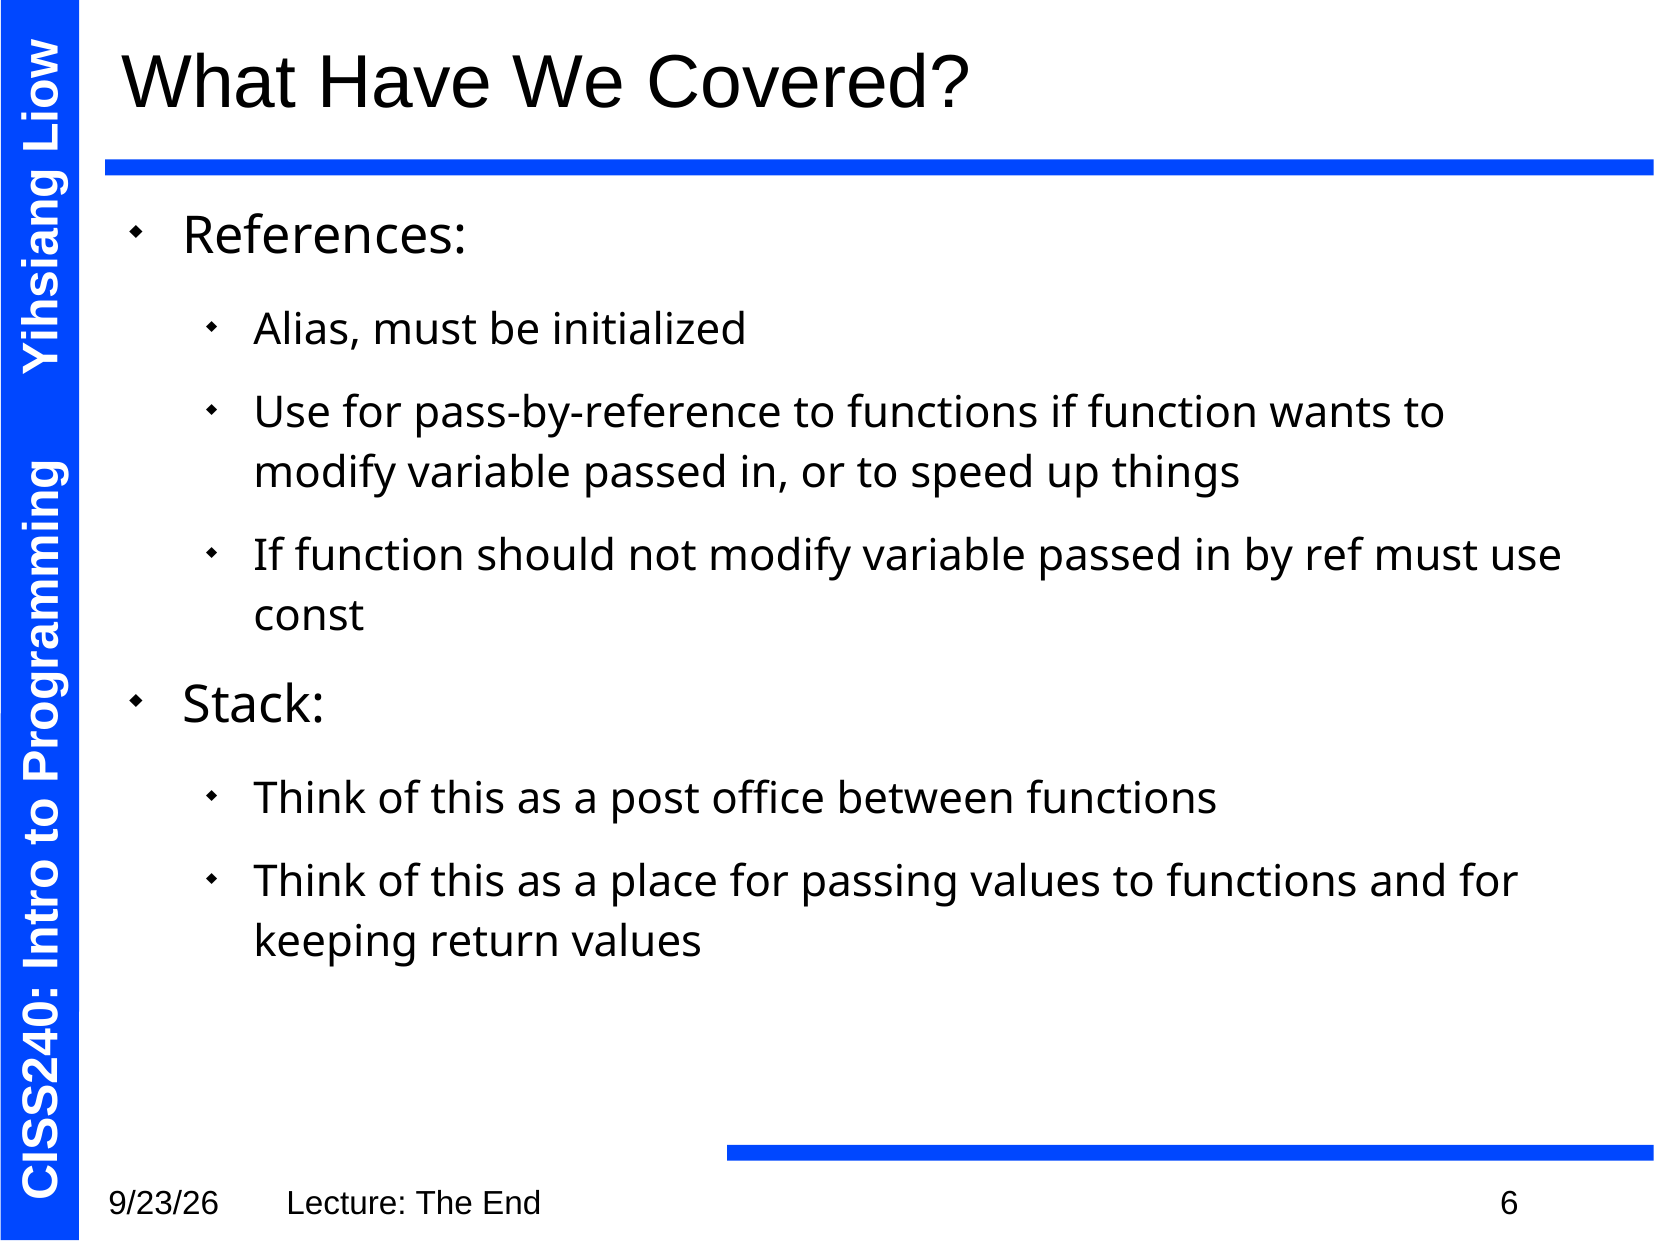

# What Have We Covered?
References:
Alias, must be initialized
Use for pass-by-reference to functions if function wants to modify variable passed in, or to speed up things
If function should not modify variable passed in by ref must use const
Stack:
Think of this as a post office between functions
Think of this as a place for passing values to functions and for keeping return values